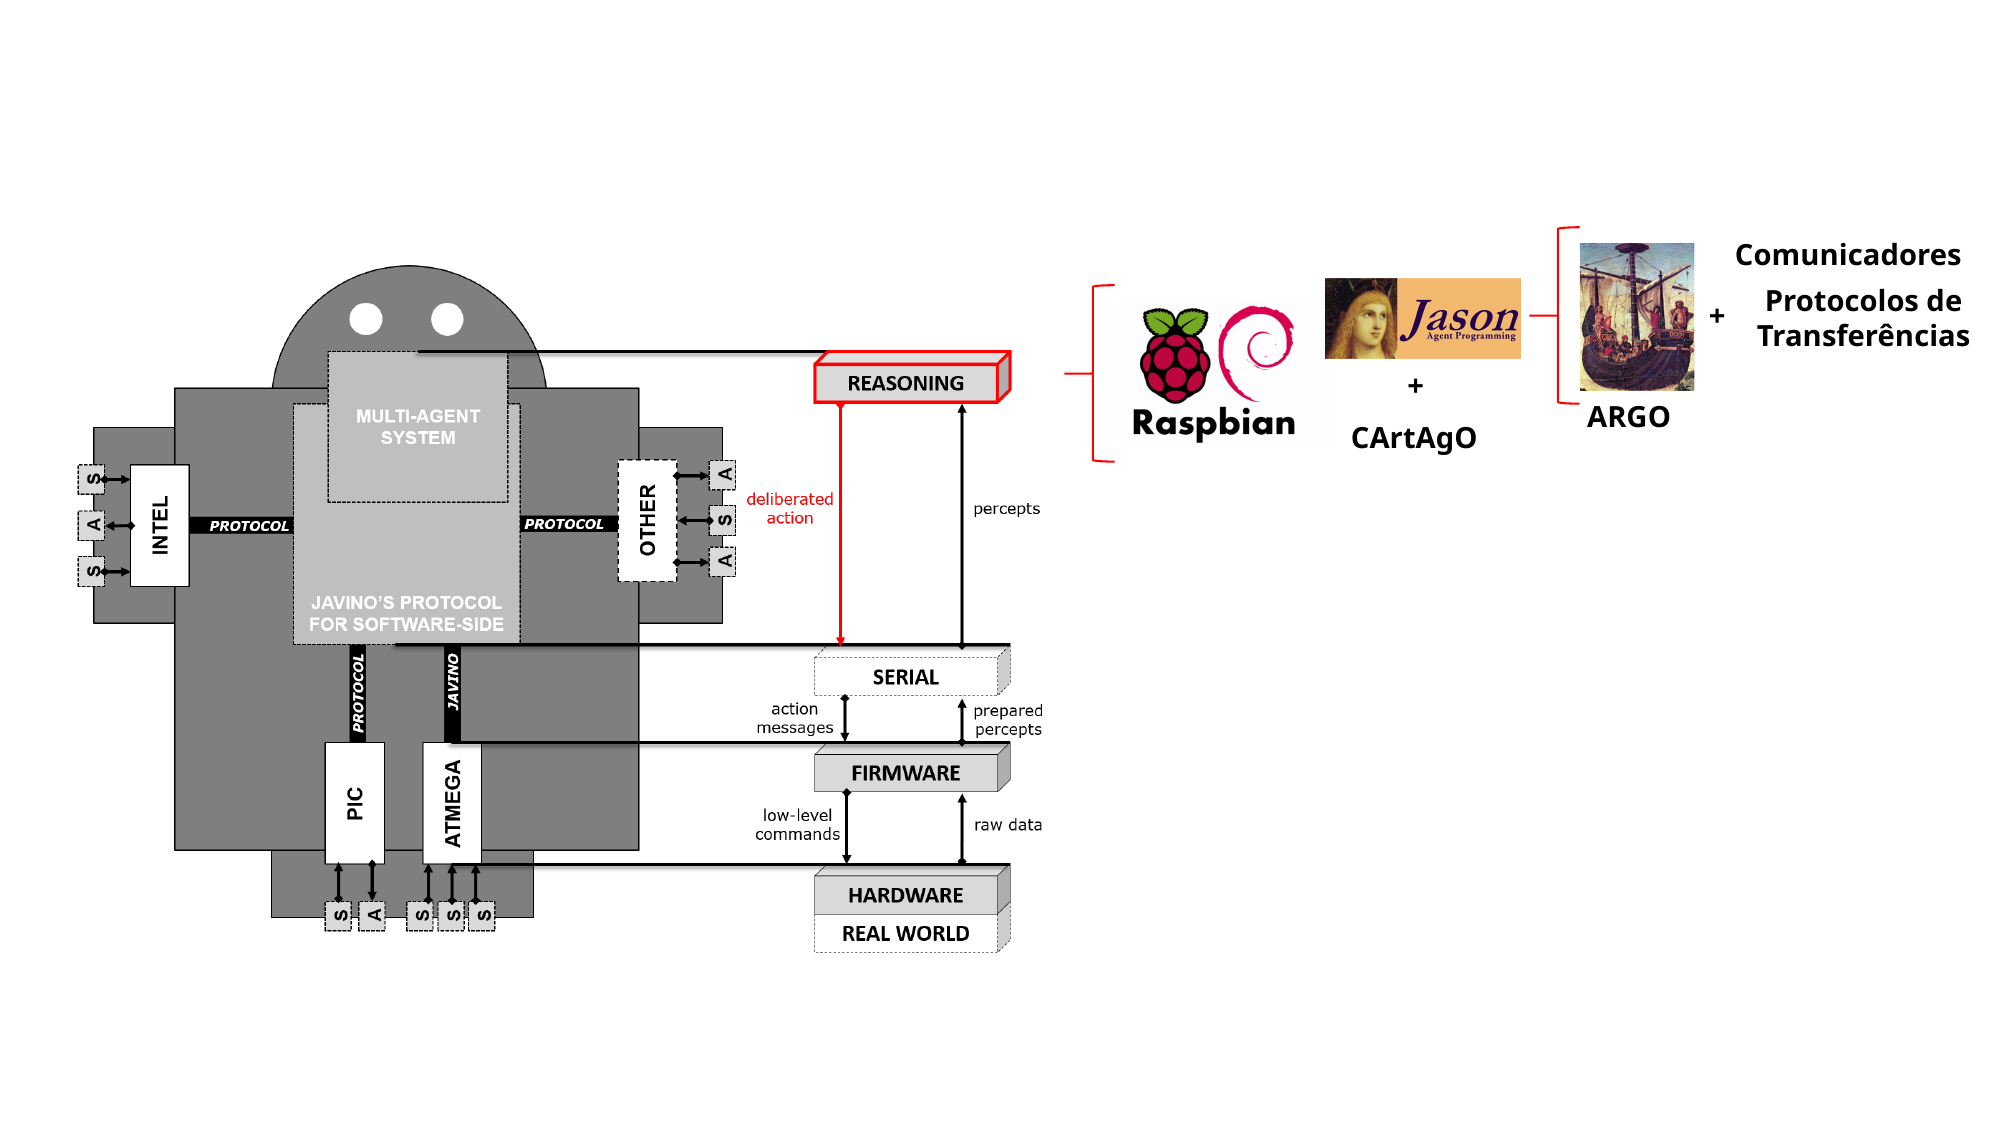

Tecnologias de Desenvolvimento
Comunicadores
Protocolos de Transferências
+
+
ARGO
CArtAgO